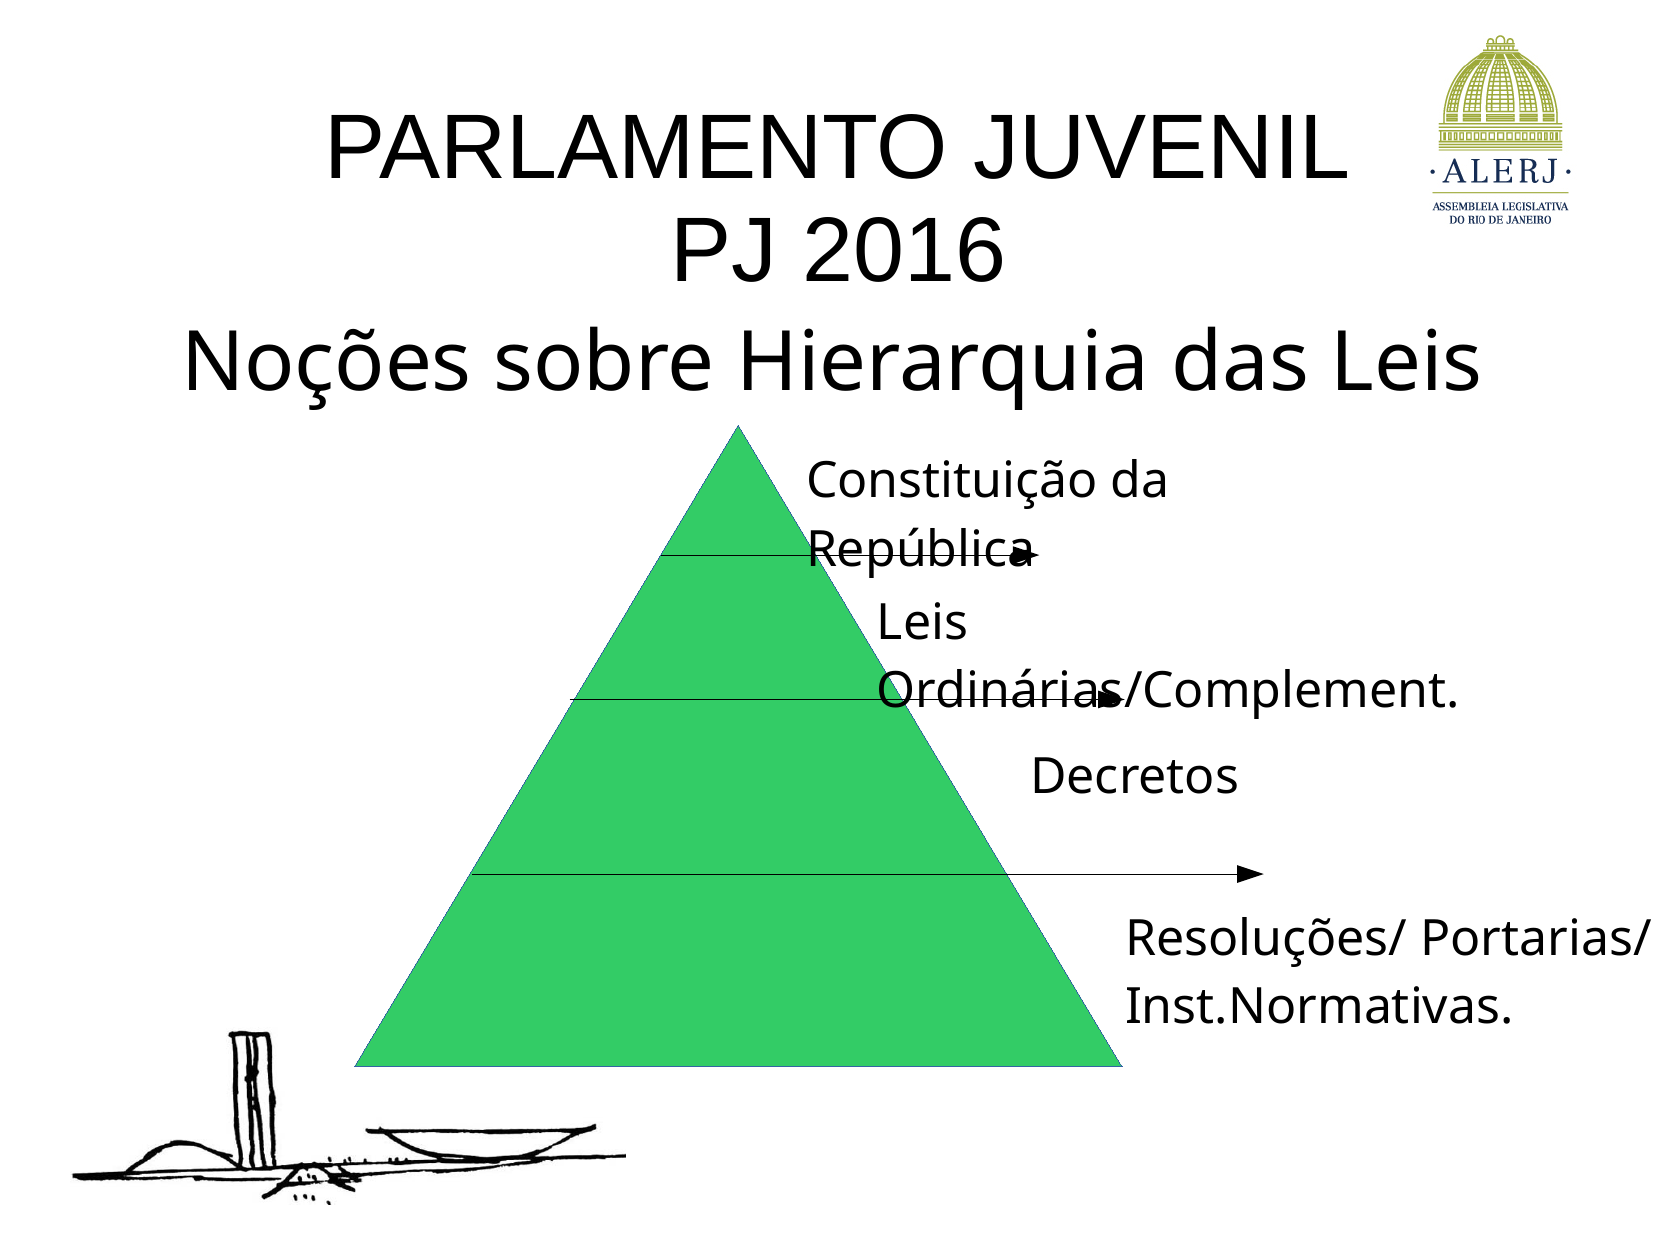

# PARLAMENTO JUVENIL PJ 2016
Noções sobre Hierarquia das Leis
Constituição da República
Leis Ordinárias/Complement.
Decretos
Resoluções/ Portarias/
Inst.Normativas.